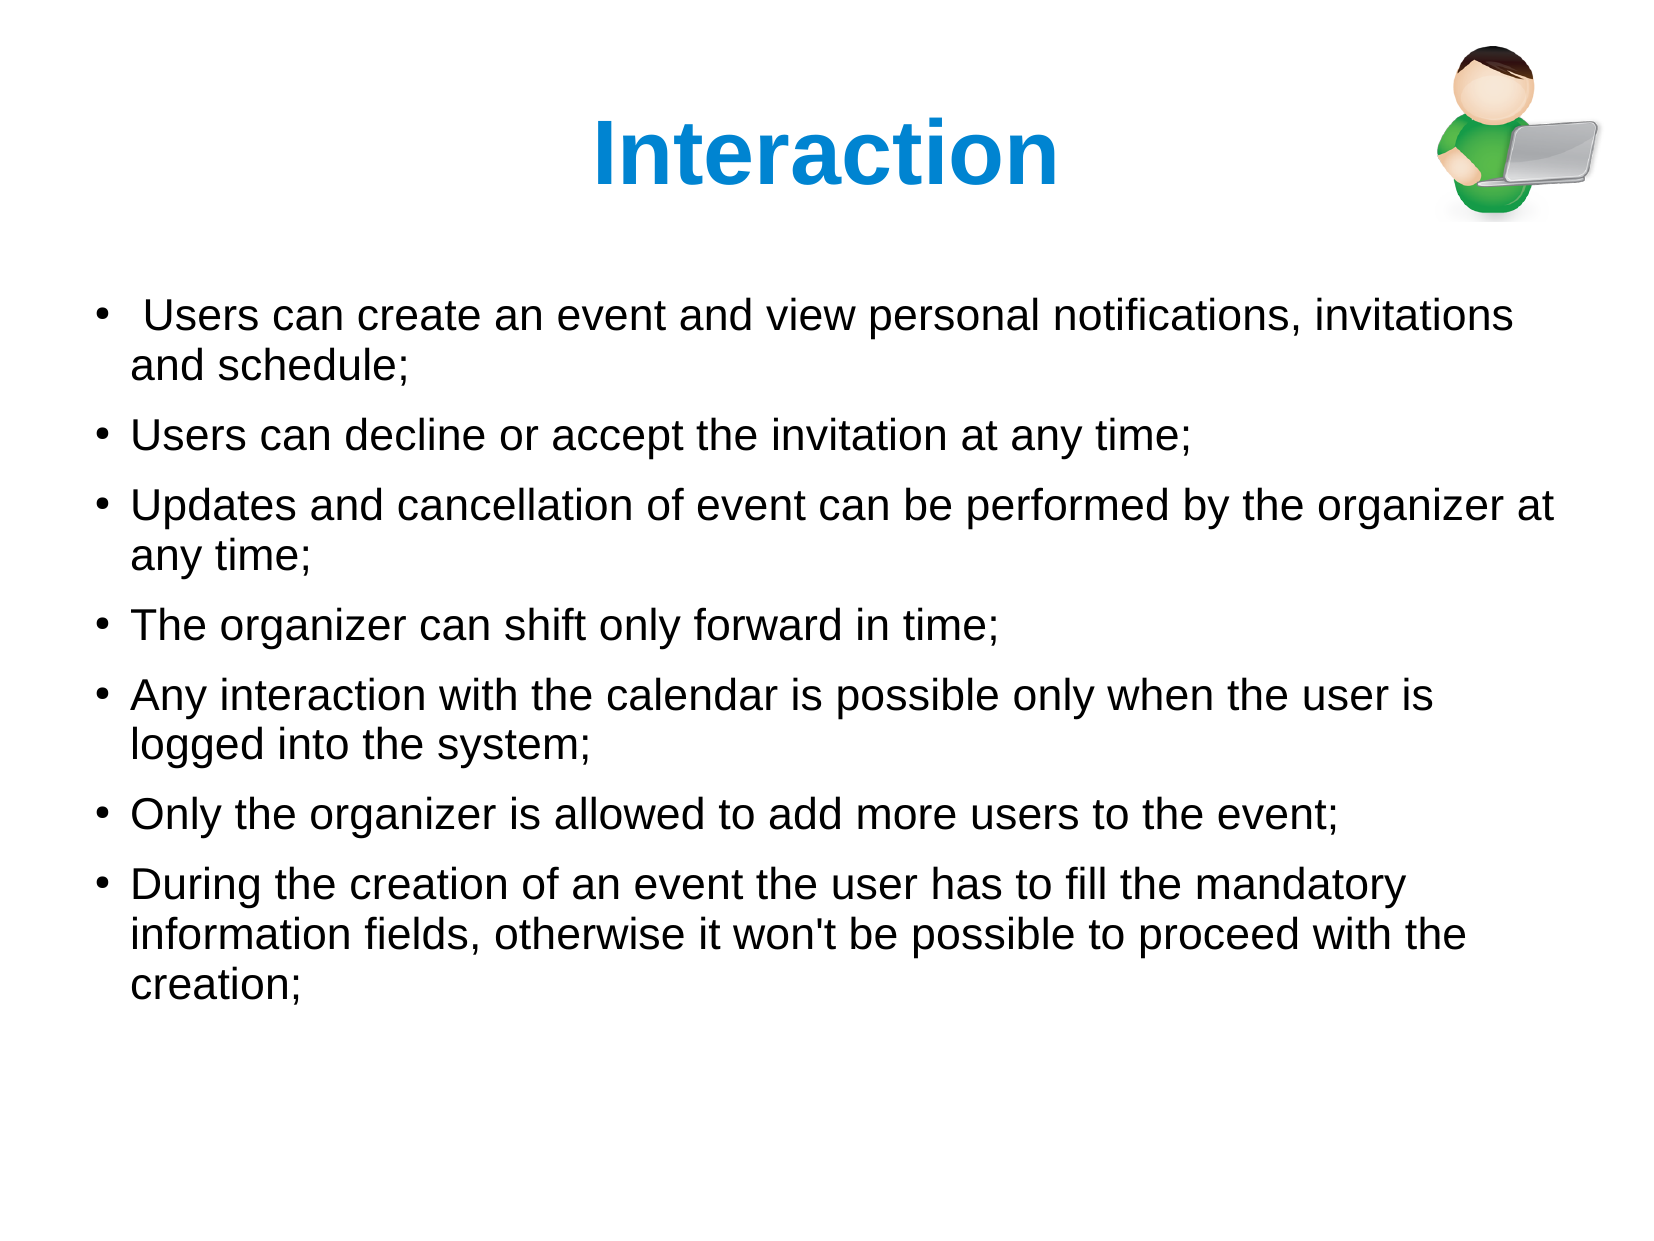

# Interaction
 Users can create an event and view personal notifications, invitations and schedule;
Users can decline or accept the invitation at any time;
Updates and cancellation of event can be performed by the organizer at any time;
The organizer can shift only forward in time;
Any interaction with the calendar is possible only when the user is logged into the system;
Only the organizer is allowed to add more users to the event;
During the creation of an event the user has to fill the mandatory information fields, otherwise it won't be possible to proceed with the creation;